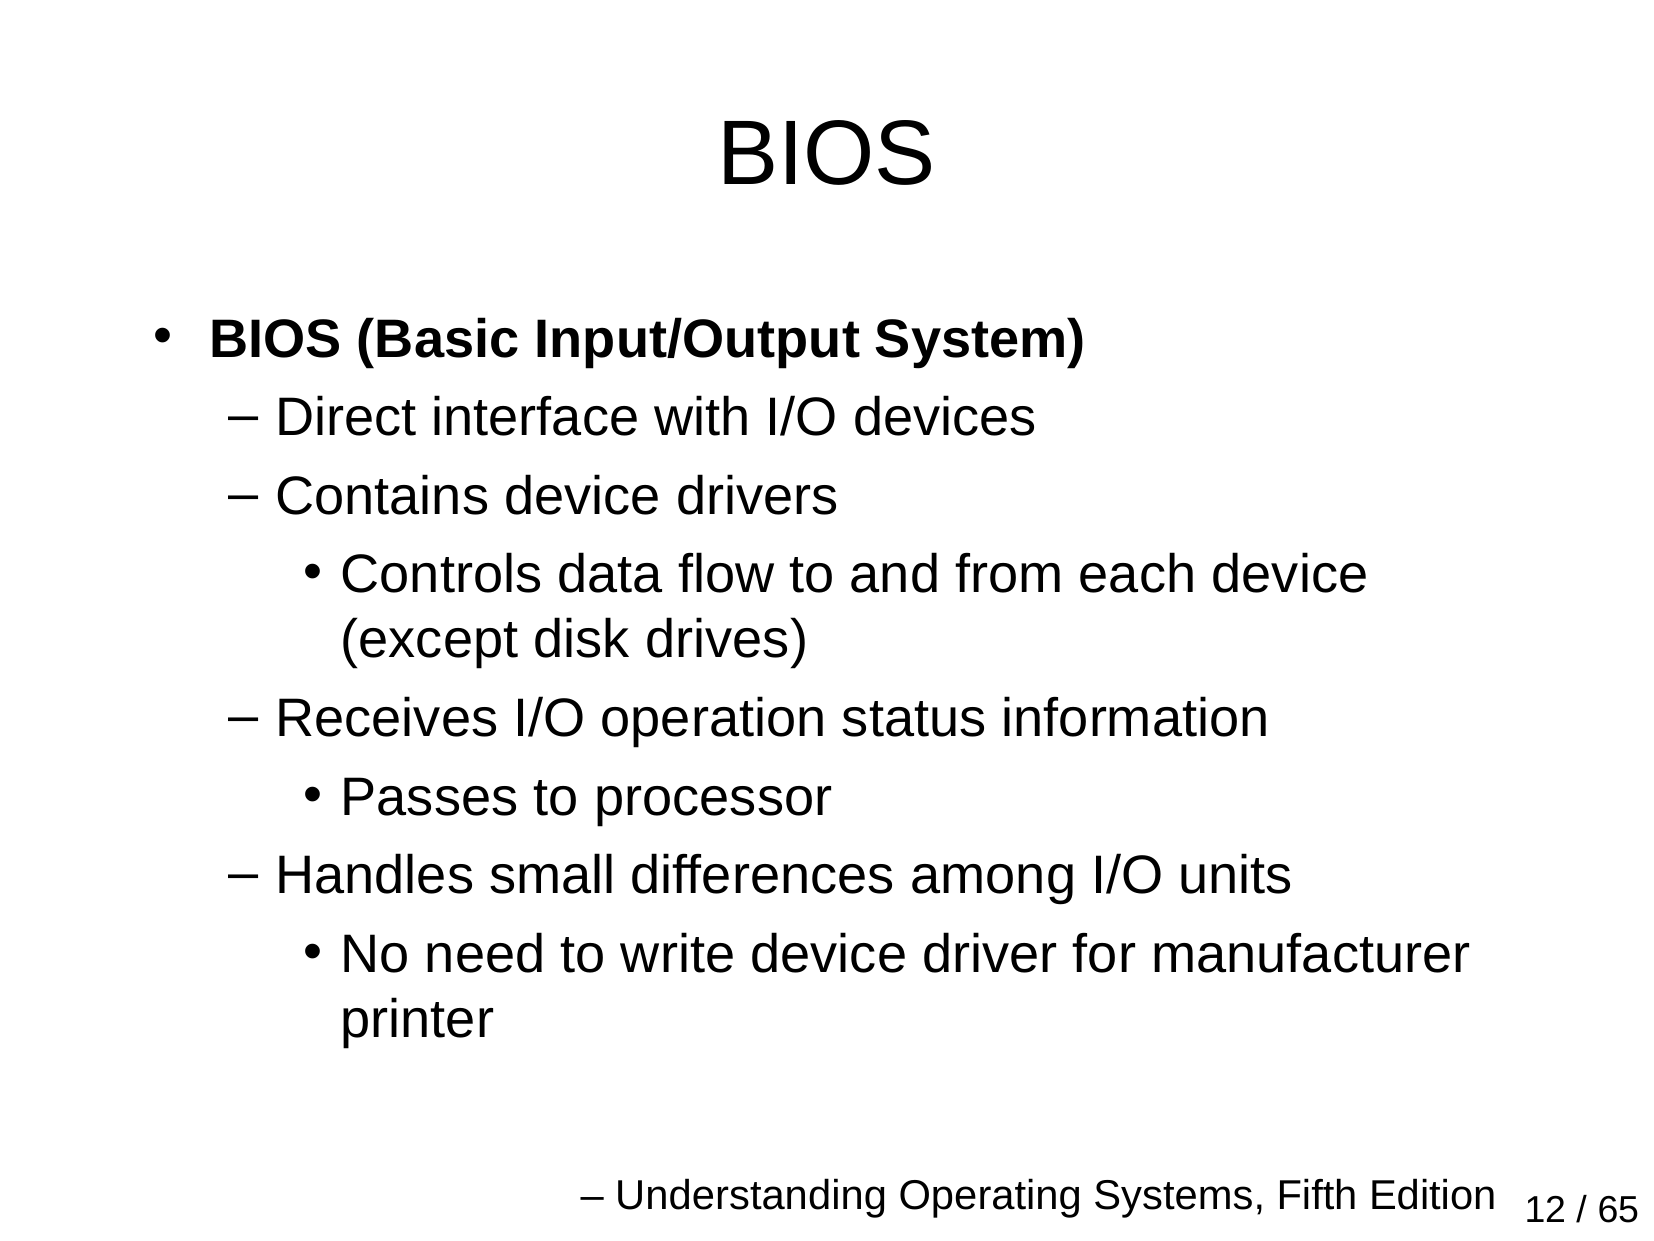

# BIOS
BIOS (Basic Input/Output System)
Direct interface with I/O devices
Contains device drivers
Controls data flow to and from each device (except disk drives)
Receives I/O operation status information
Passes to processor
Handles small differences among I/O units
No need to write device driver for manufacturer printer
– Understanding Operating Systems, Fifth Edition